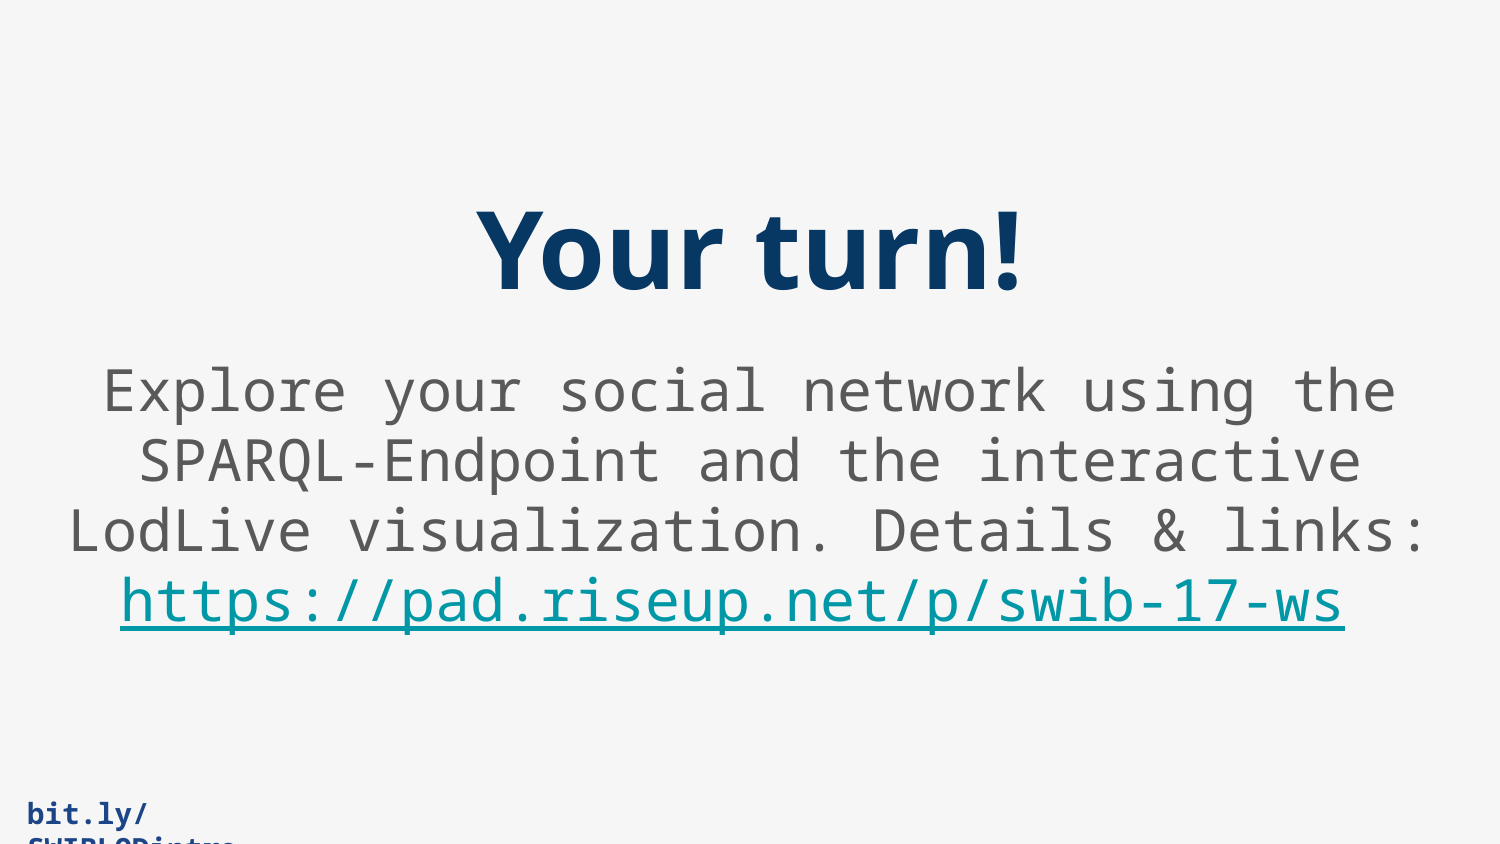

# Your turn!
Explore your social network using the SPARQL-Endpoint and the interactive LodLive visualization. Details & links:
https://pad.riseup.net/p/swib-17-ws